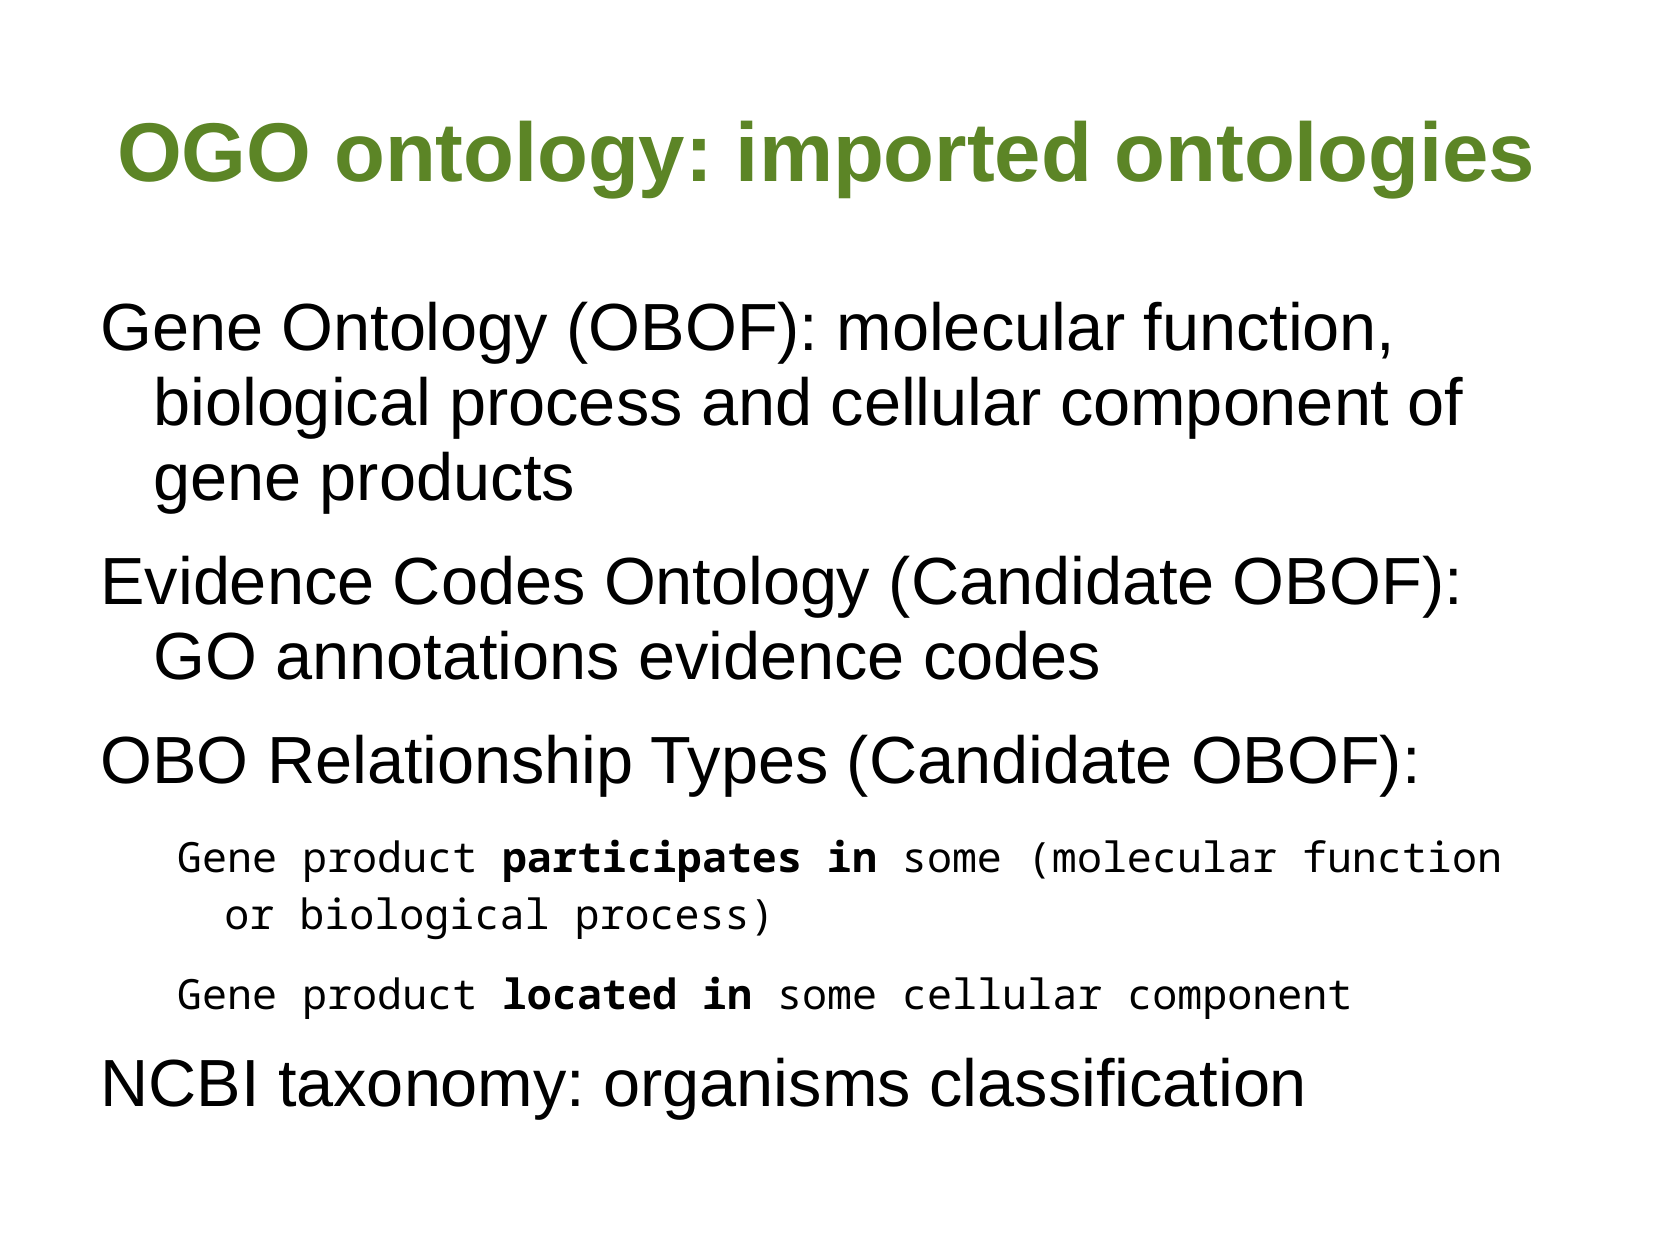

# OGO ontology: imported ontologies
Gene Ontology (OBOF): molecular function, biological process and cellular component of gene products
Evidence Codes Ontology (Candidate OBOF): GO annotations evidence codes
OBO Relationship Types (Candidate OBOF):
Gene product participates in some (molecular function or biological process)
Gene product located in some cellular component
NCBI taxonomy: organisms classification